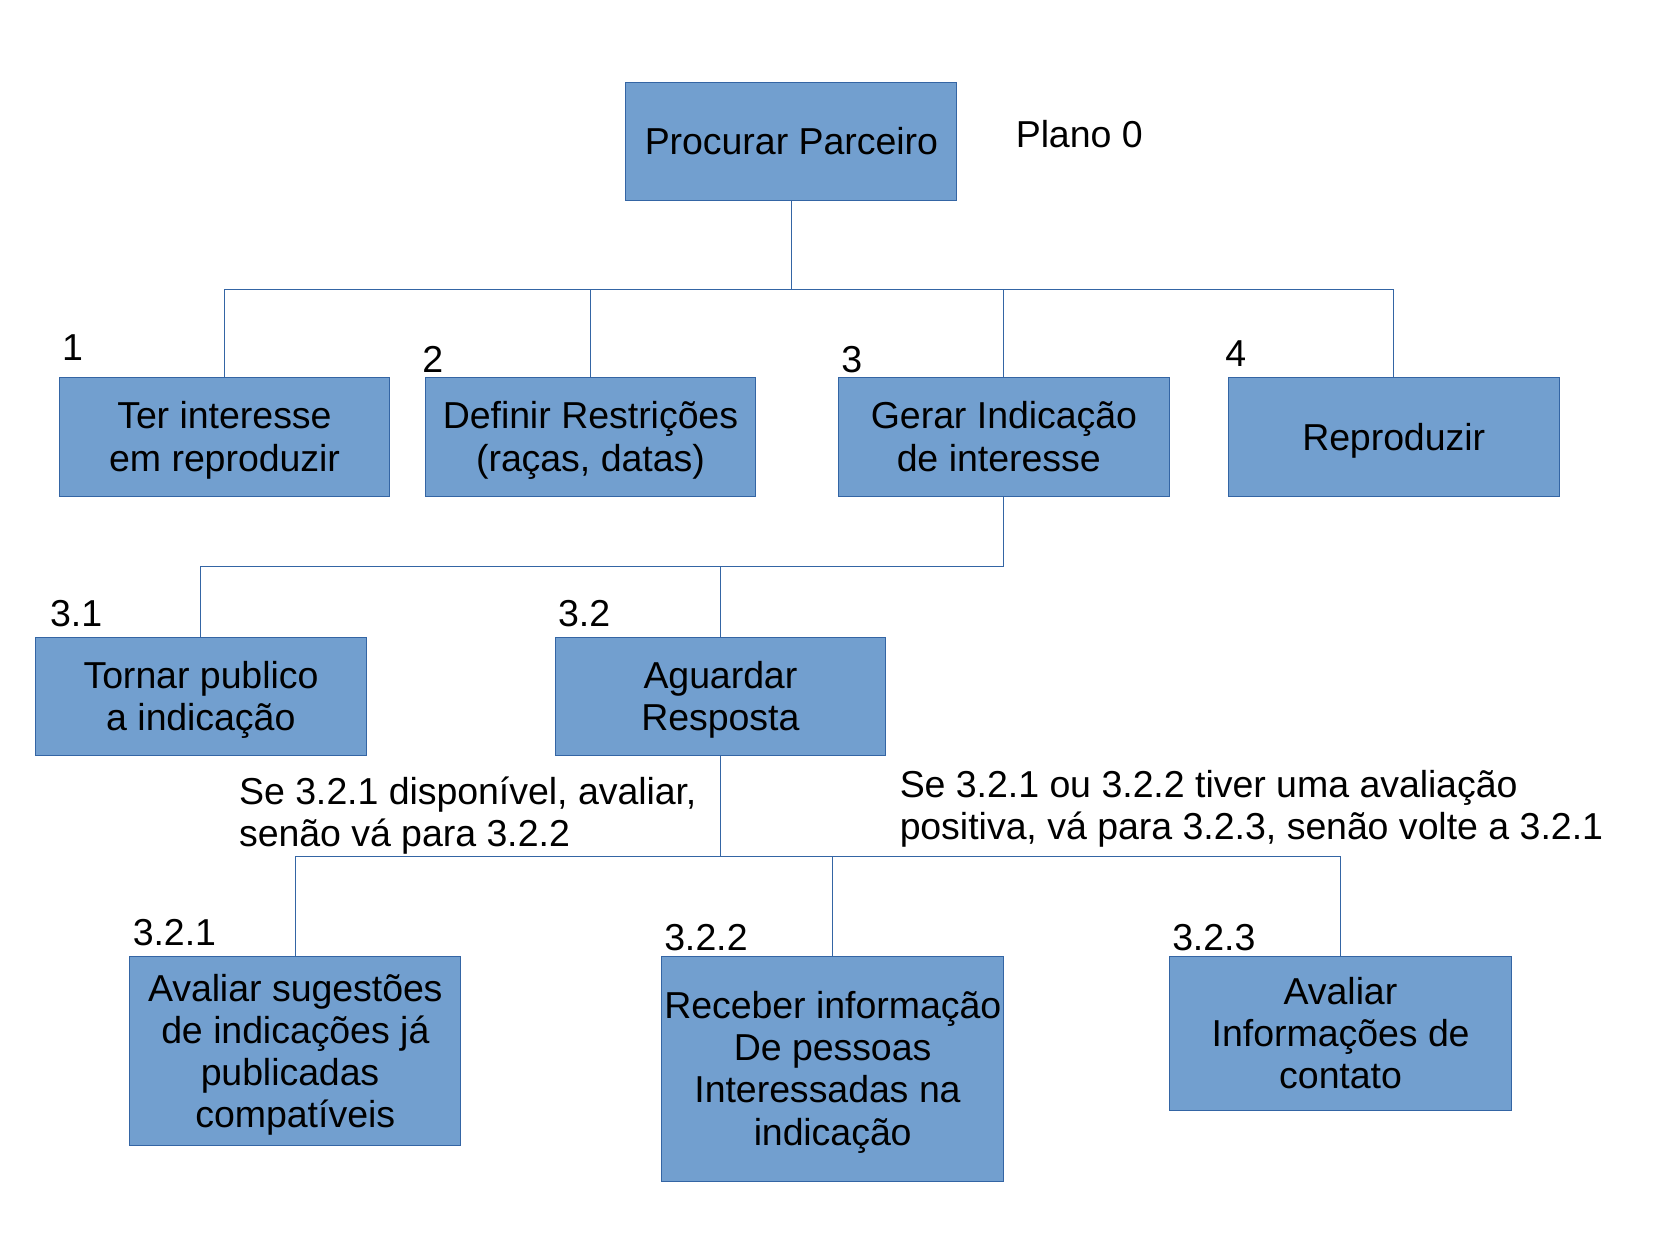

Procurar Parceiro
Plano 0
1
4
2
3
Ter interesse
em reproduzir
Definir Restrições
(raças, datas)
Gerar Indicação
de interesse
Reproduzir
3.1
3.2
Tornar publico
a indicação
Aguardar
Resposta
Se 3.2.1 ou 3.2.2 tiver uma avaliação
positiva, vá para 3.2.3, senão volte a 3.2.1
Se 3.2.1 disponível, avaliar,
senão vá para 3.2.2
3.2.1
3.2.2
3.2.3
Avaliar sugestões
de indicações já
publicadas
compatíveis
Receber informação
De pessoas
Interessadas na
indicação
Avaliar
Informações de
contato